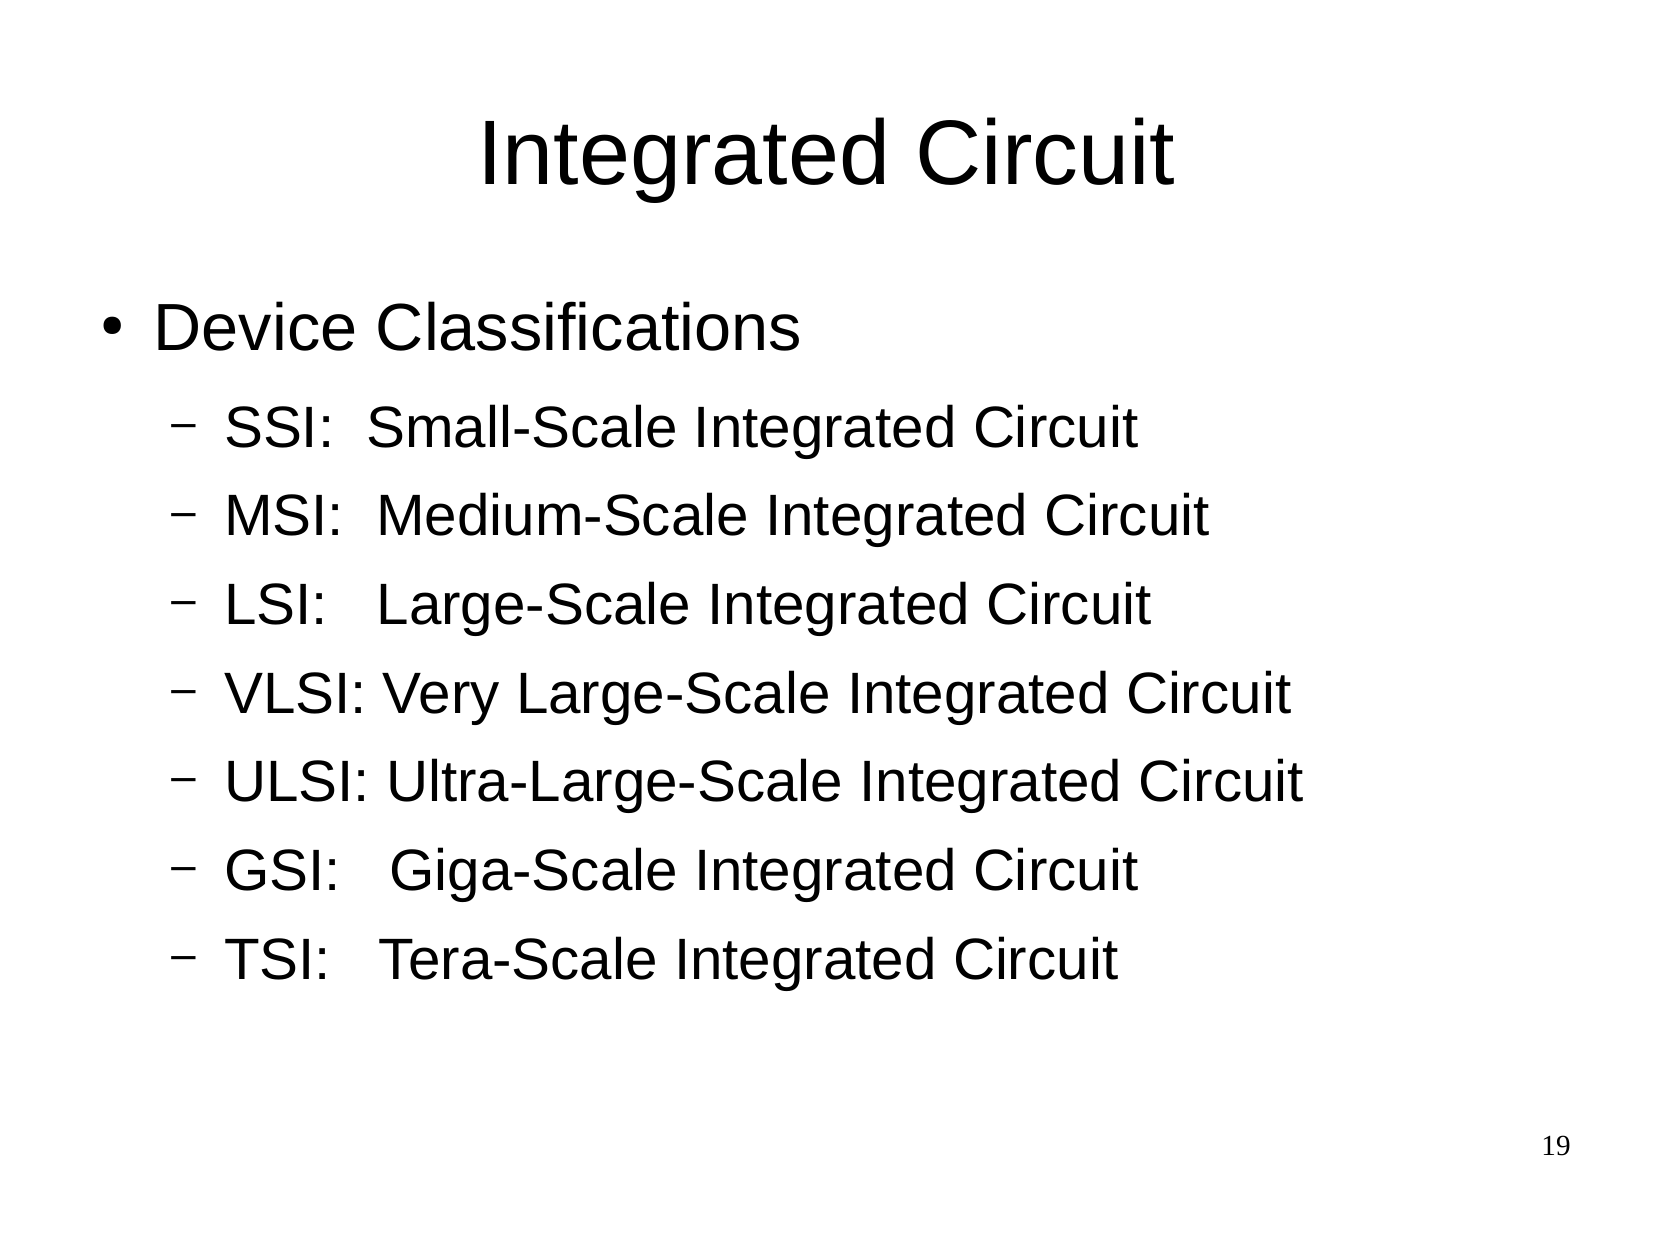

# Integrated Circuit
Device Classifications
SSI: Small-Scale Integrated Circuit
MSI: Medium-Scale Integrated Circuit
LSI: Large-Scale Integrated Circuit
VLSI: Very Large-Scale Integrated Circuit
ULSI: Ultra-Large-Scale Integrated Circuit
GSI: Giga-Scale Integrated Circuit
TSI: Tera-Scale Integrated Circuit
19